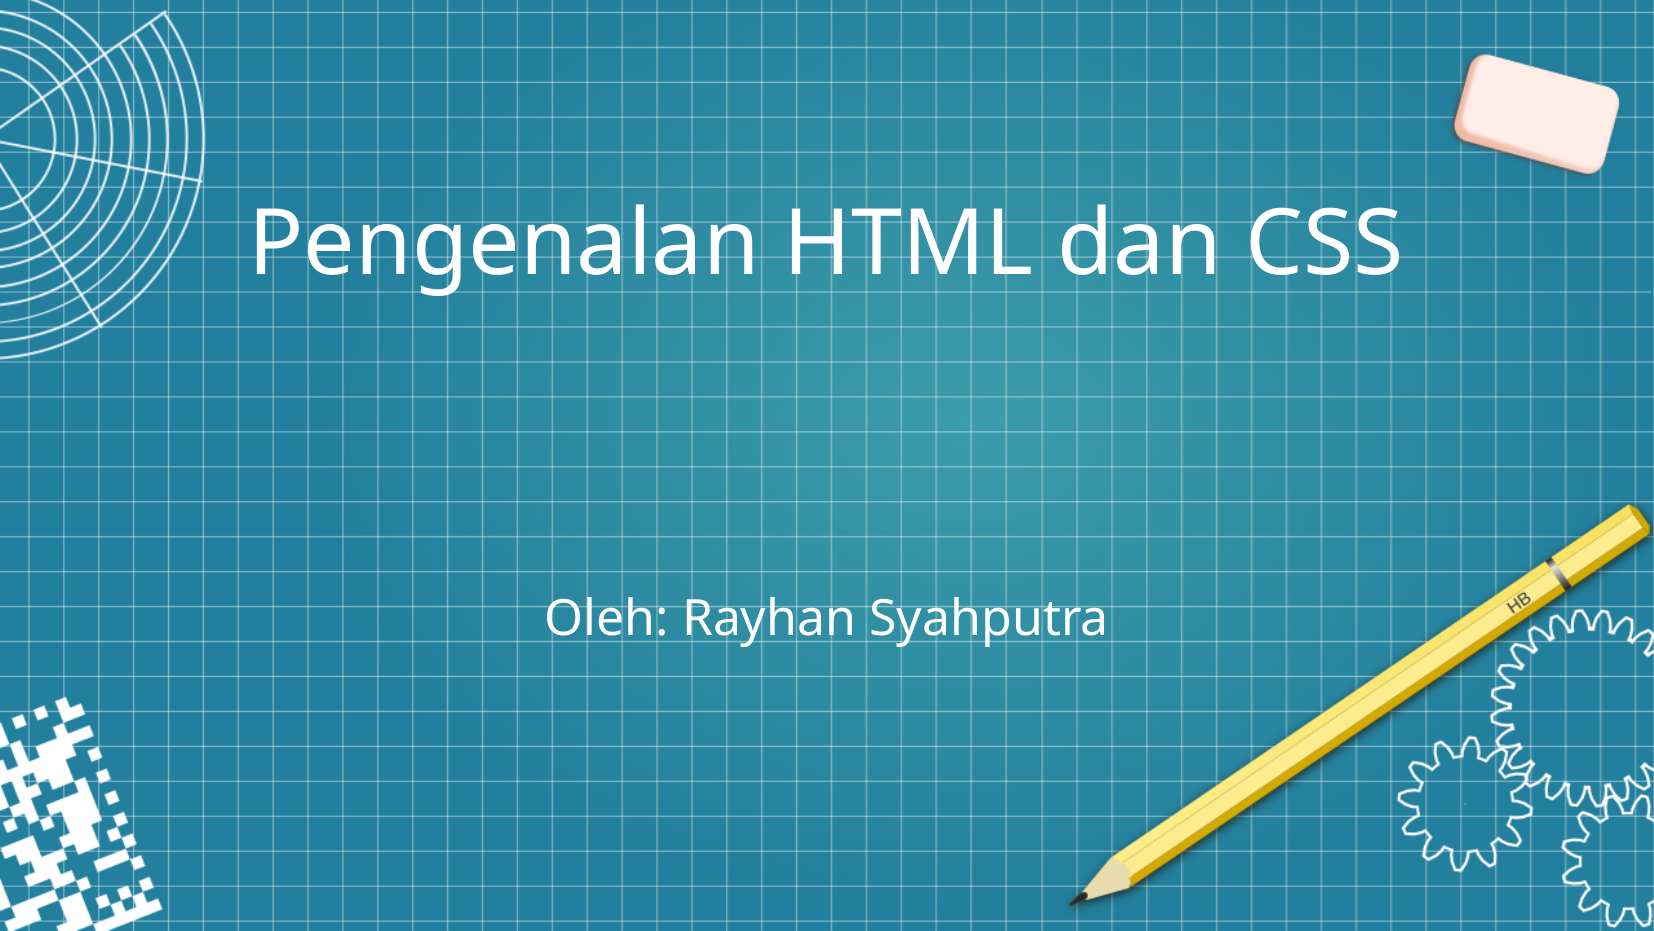

# Pengenalan HTML dan CSS
Oleh: Rayhan Syahputra